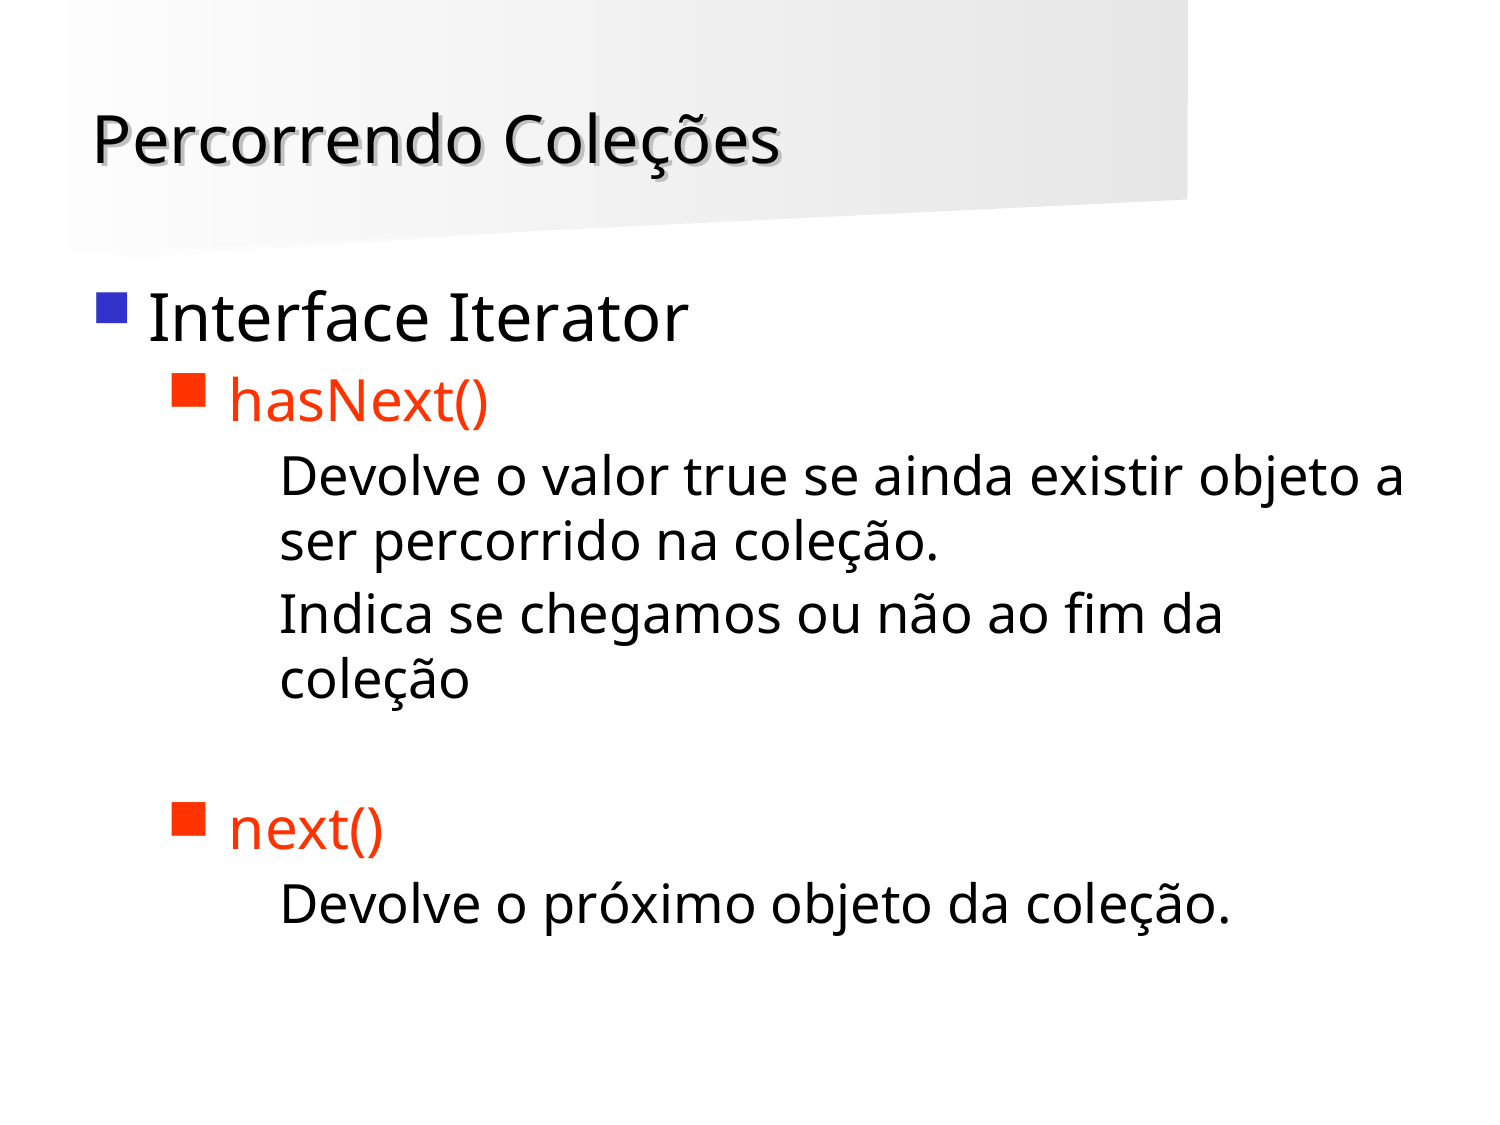

# Percorrendo Coleções
Interface Iterator
 hasNext()
	Devolve o valor true se ainda existir objeto a ser percorrido na coleção.
	Indica se chegamos ou não ao fim da coleção
 next()
	Devolve o próximo objeto da coleção.